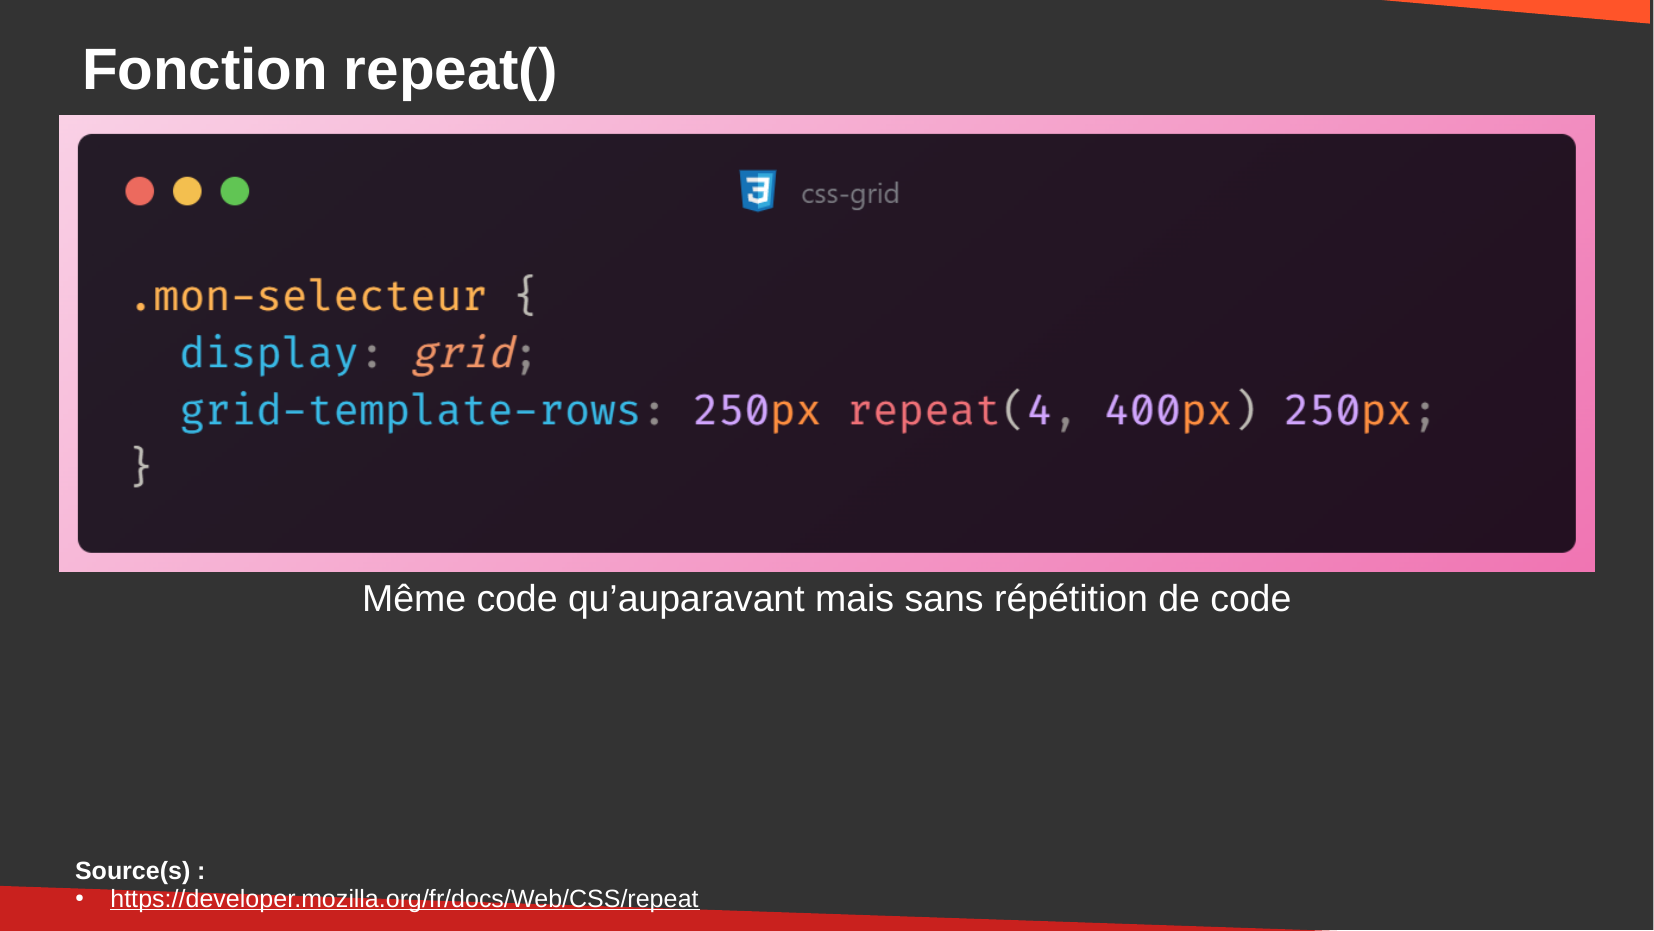

# Fonction repeat()
Même code qu’auparavant mais sans répétition de code
Source(s) :
https://developer.mozilla.org/fr/docs/Web/CSS/repeat